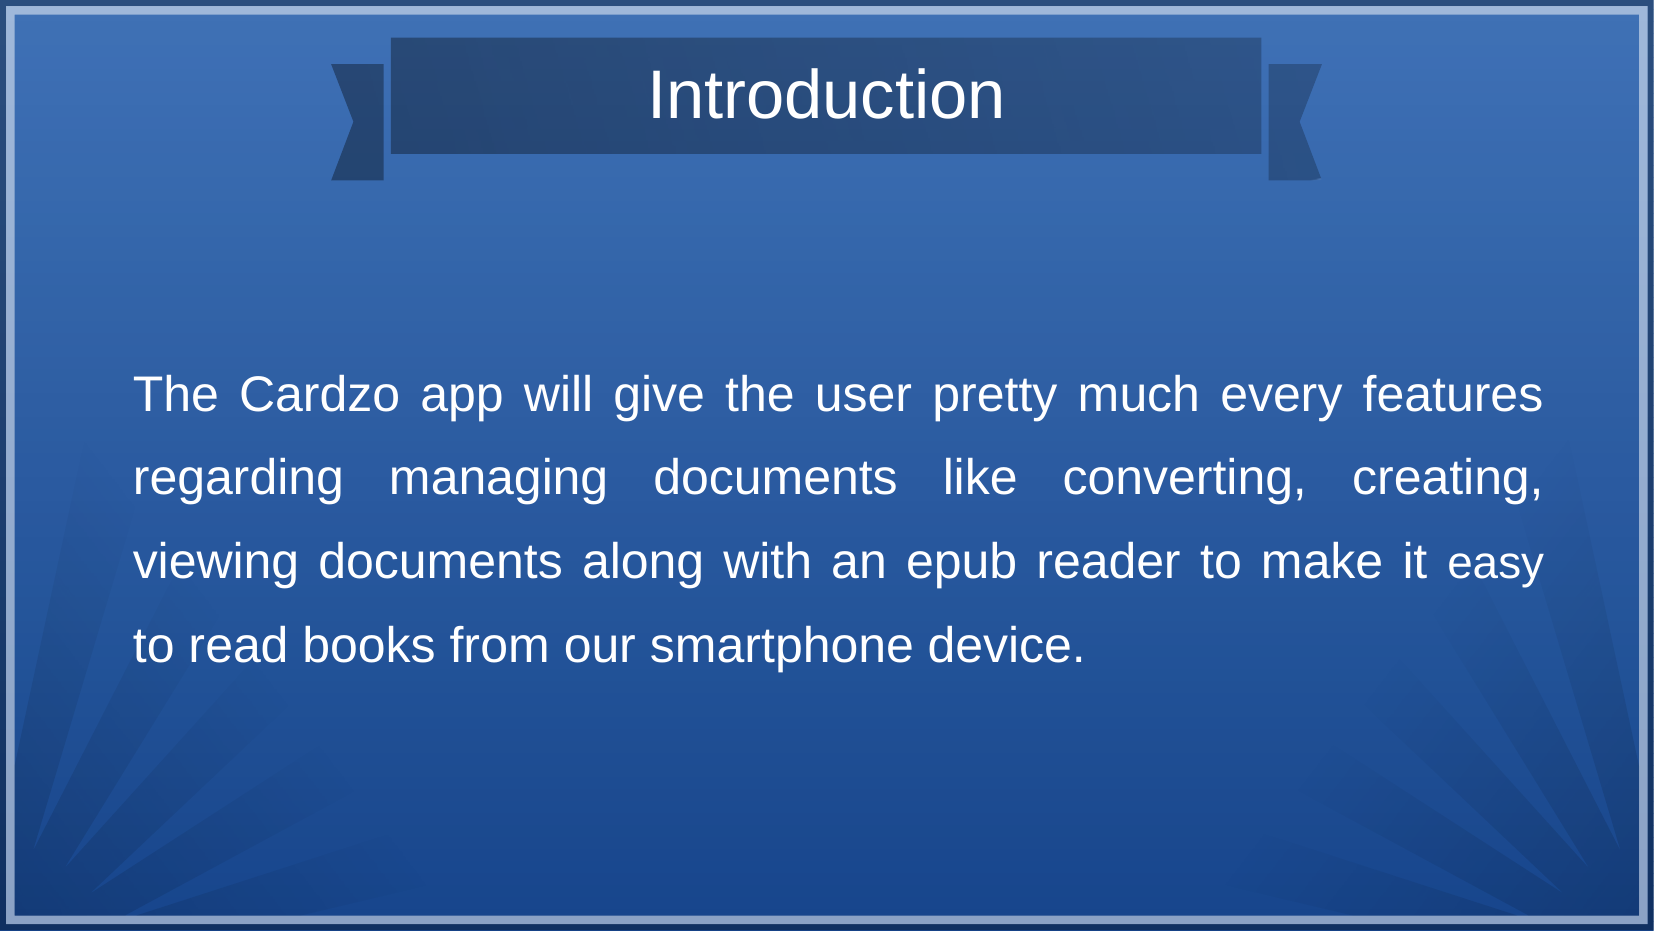

# Introduction
The Cardzo app will give the user pretty much every features regarding managing documents like converting, creating, viewing documents along with an epub reader to make it easy to read books from our smartphone device.